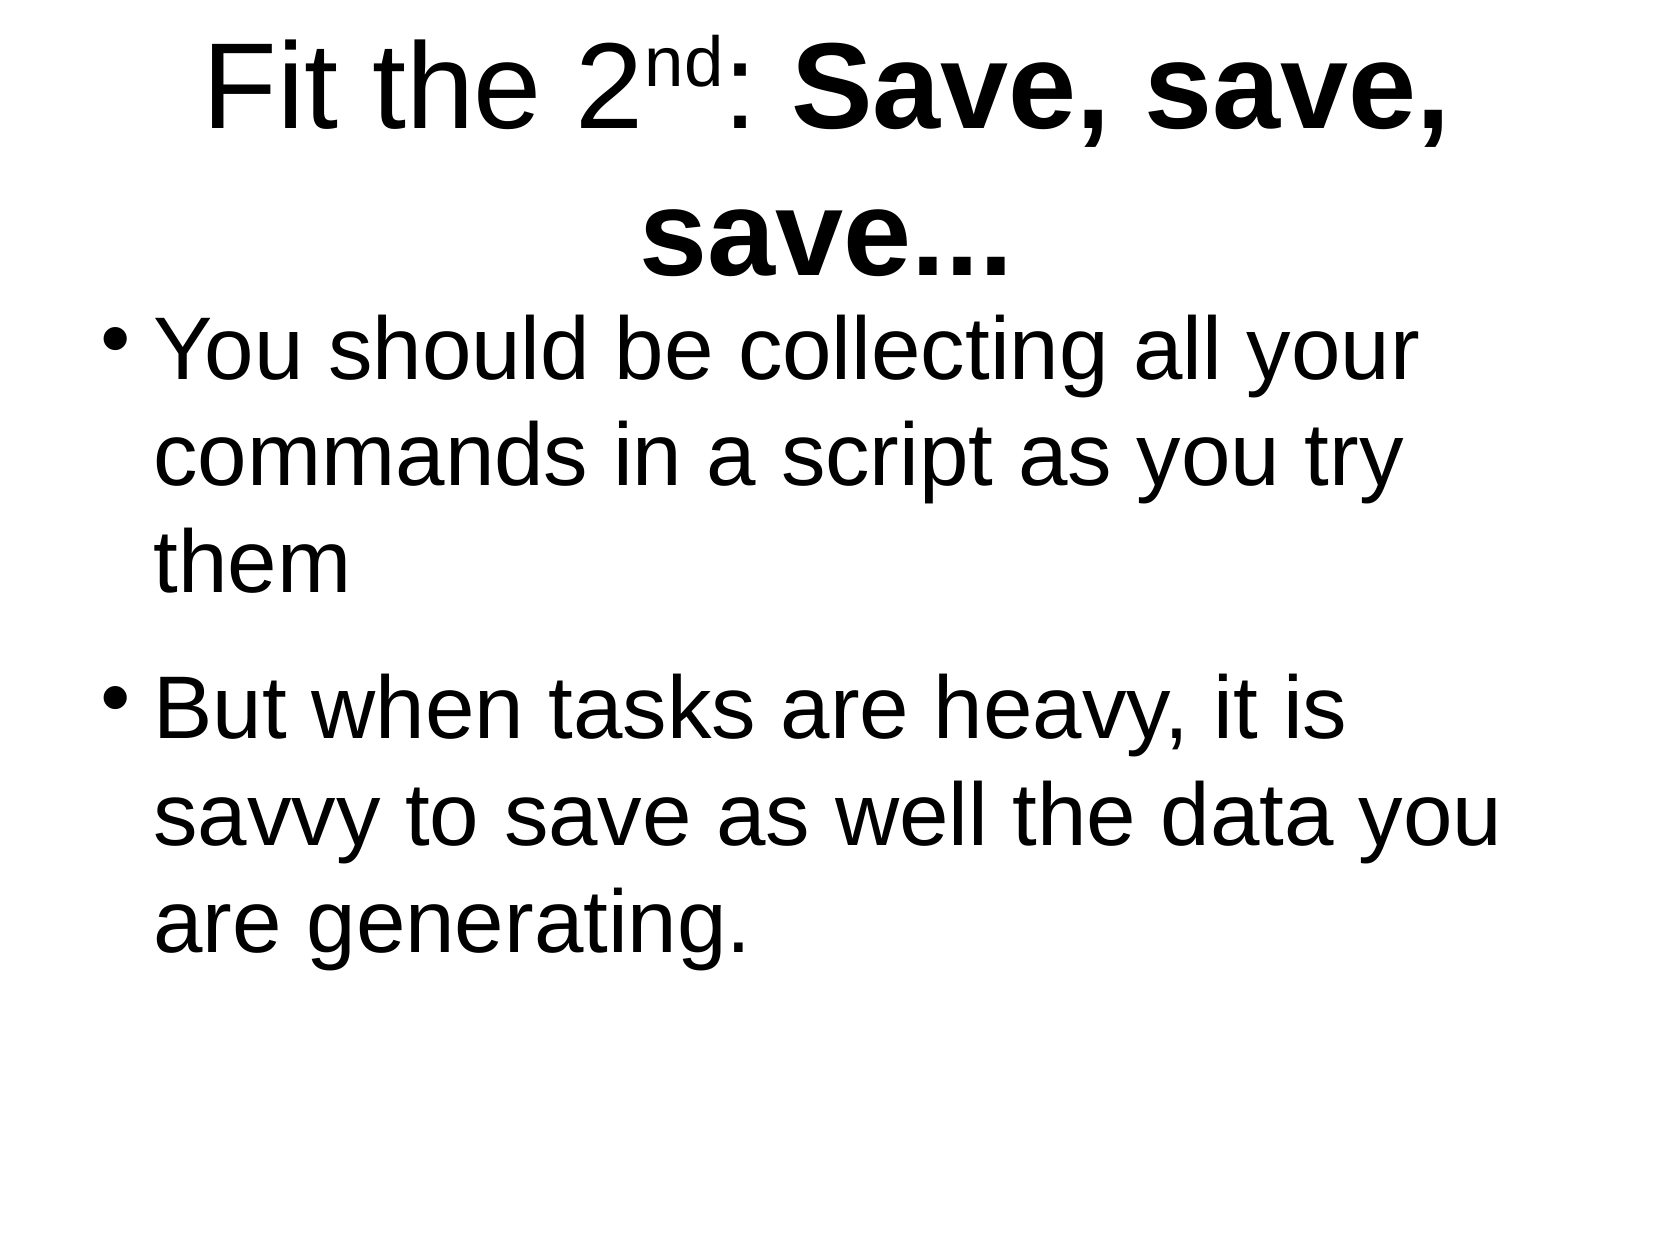

Fit the 2nd: Save, save, save...
You should be collecting all your commands in a script as you try them
But when tasks are heavy, it is savvy to save as well the data you are generating.